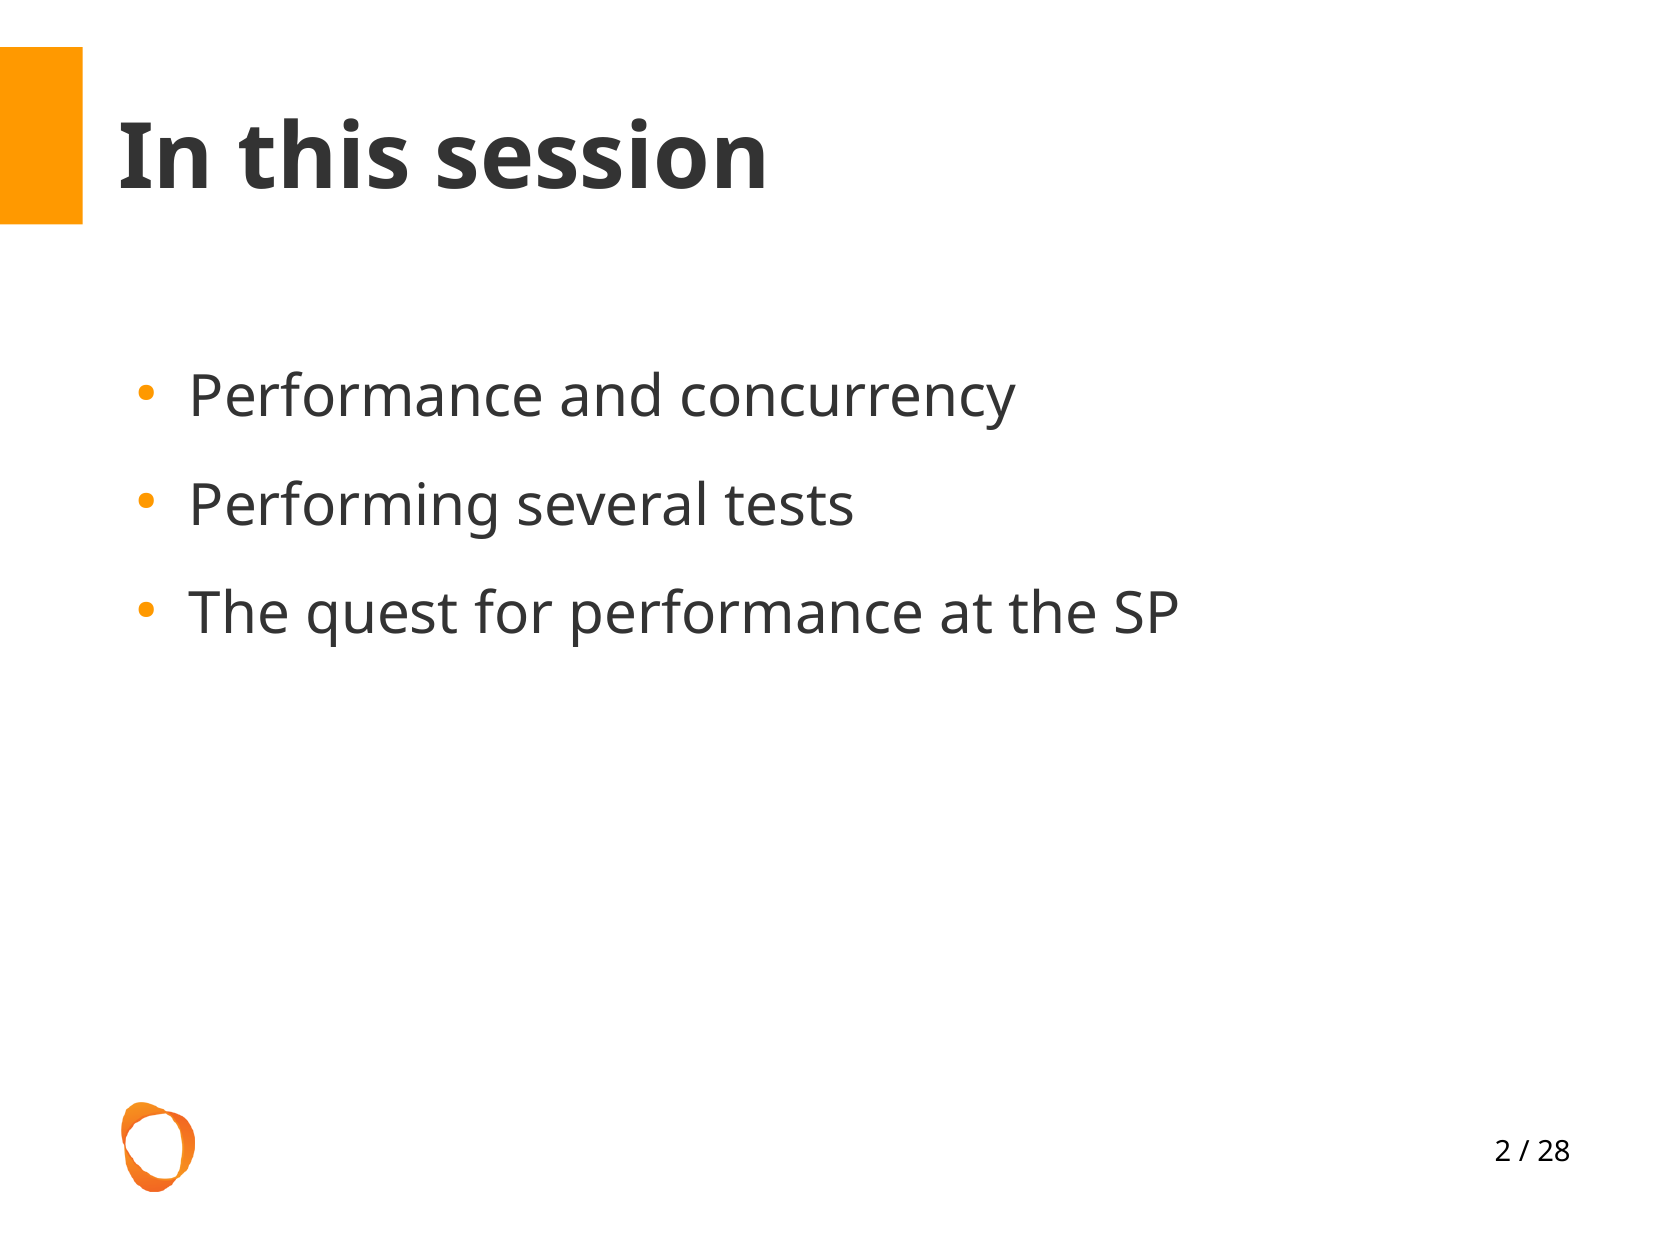

# In this session
Performance and concurrency
Performing several tests
The quest for performance at the SP
2